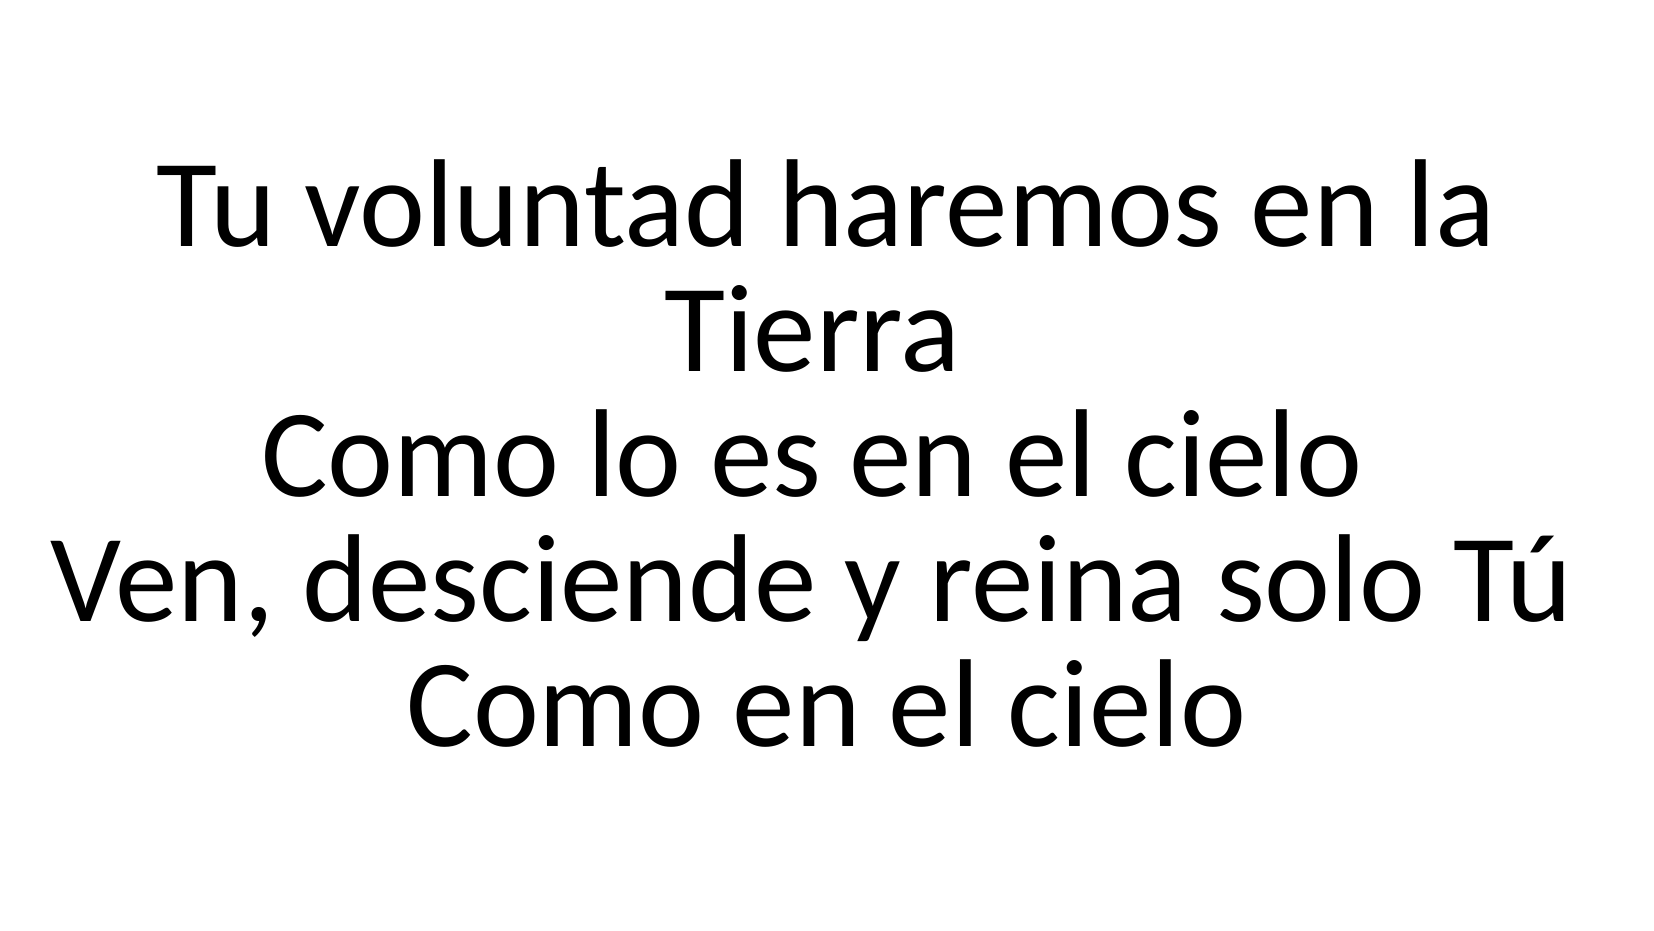

# Tu voluntad haremos en la Tierra Como lo es en el cielo Ven, desciende y reina solo Tú Como en el cielo